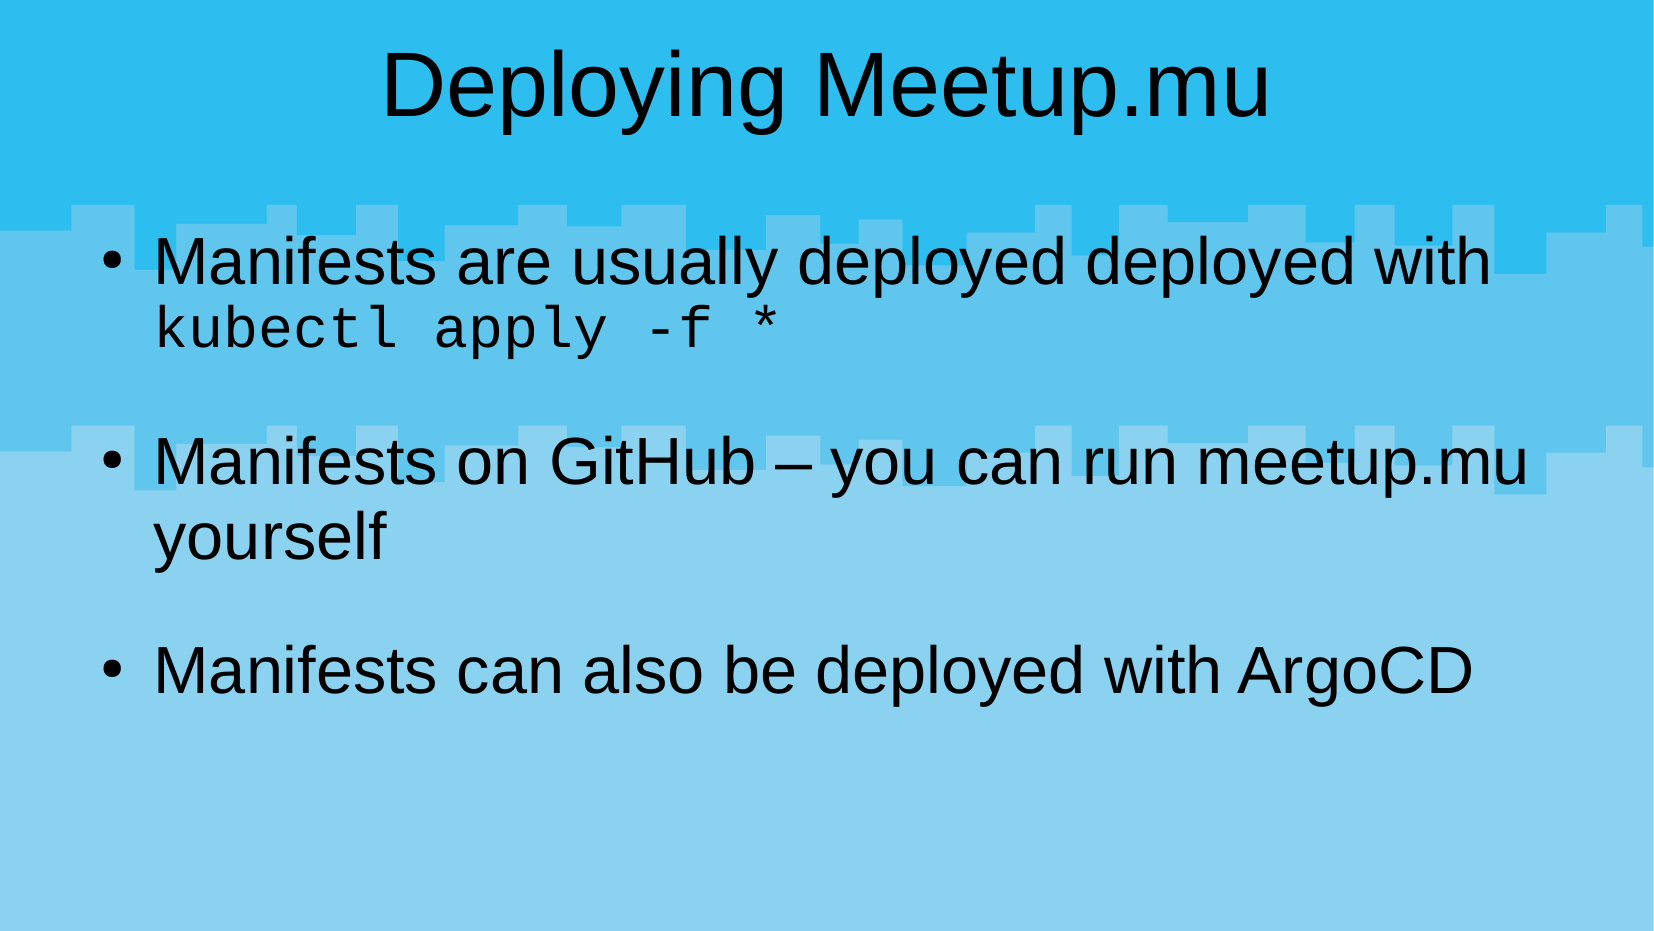

# Deploying Meetup.mu
Manifests are usually deployed deployed with
kubectl apply -f *
Manifests on GitHub – you can run meetup.mu yourself
Manifests can also be deployed with ArgoCD